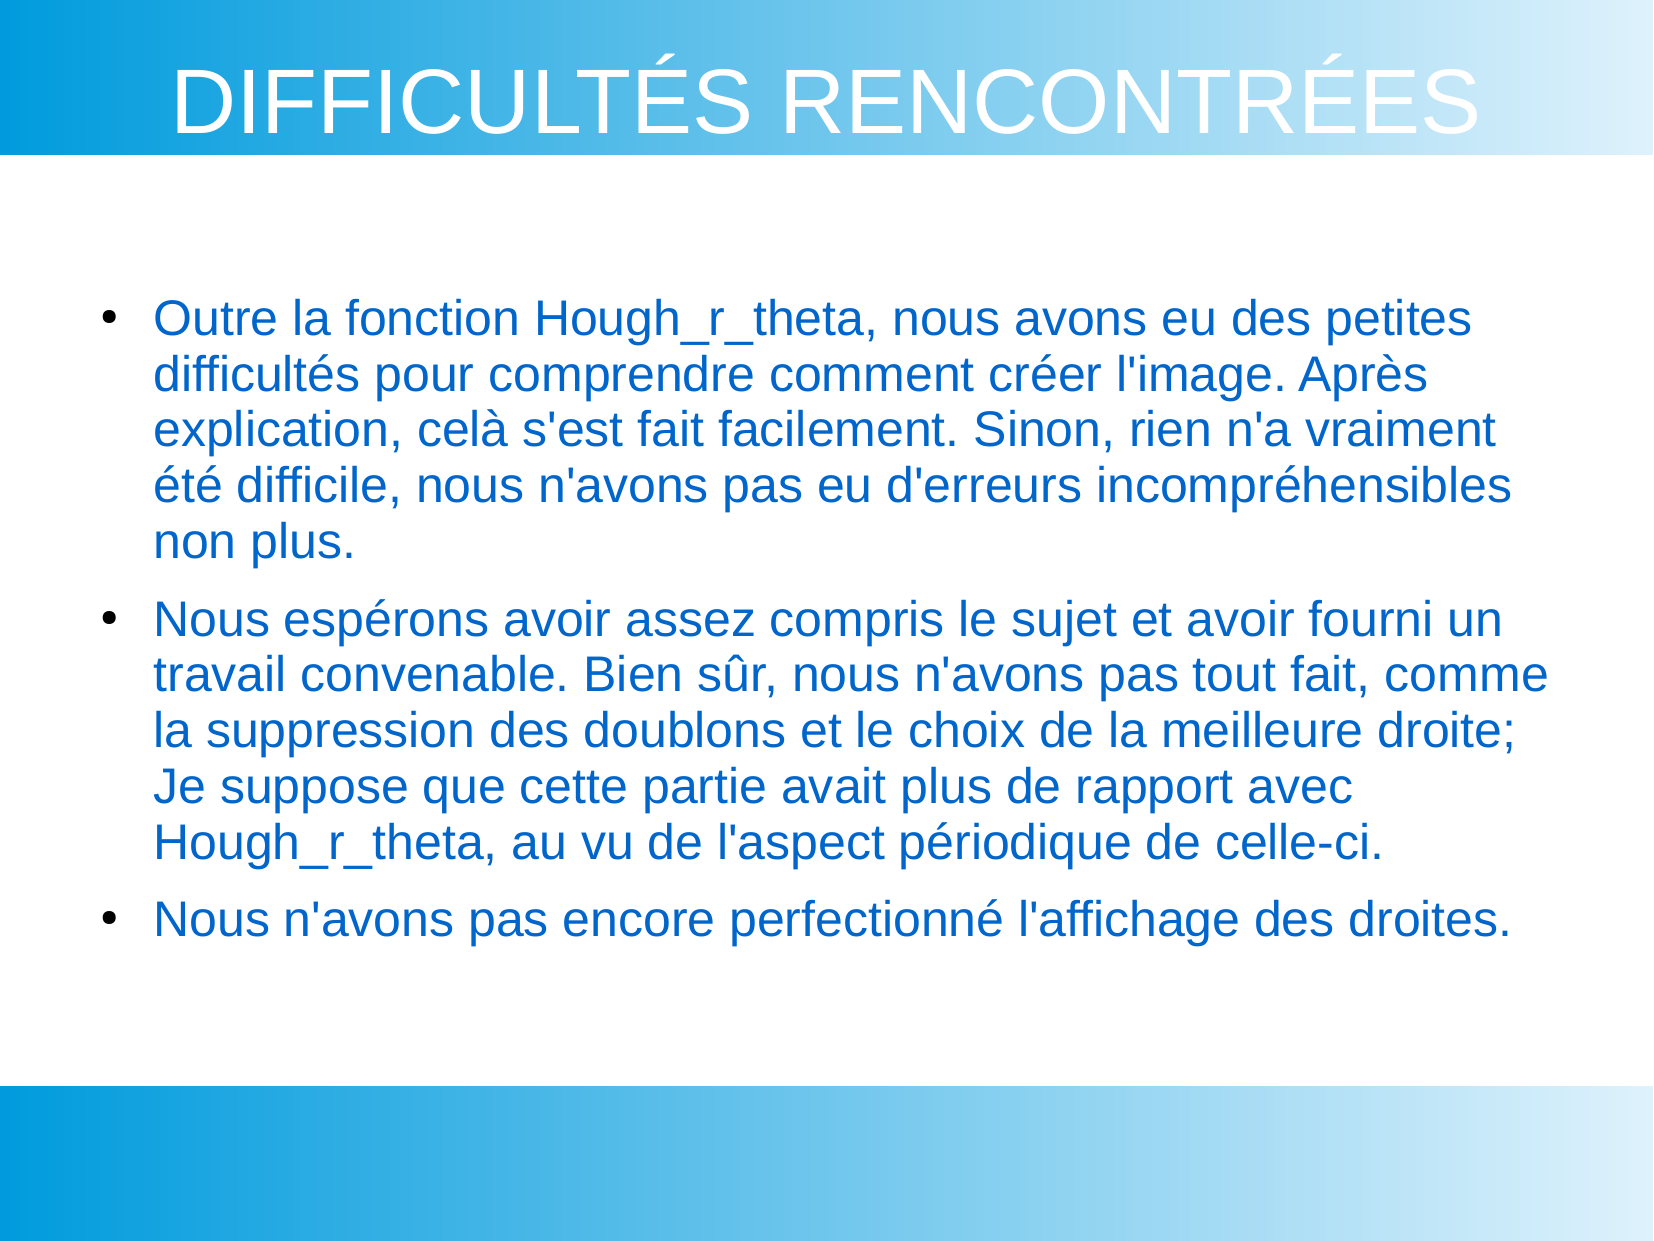

# DIFFICULTÉS RENCONTRÉES
Outre la fonction Hough_r_theta, nous avons eu des petites difficultés pour comprendre comment créer l'image. Après explication, celà s'est fait facilement. Sinon, rien n'a vraiment été difficile, nous n'avons pas eu d'erreurs incompréhensibles non plus.
Nous espérons avoir assez compris le sujet et avoir fourni un travail convenable. Bien sûr, nous n'avons pas tout fait, comme la suppression des doublons et le choix de la meilleure droite; Je suppose que cette partie avait plus de rapport avec Hough_r_theta, au vu de l'aspect périodique de celle-ci.
Nous n'avons pas encore perfectionné l'affichage des droites.